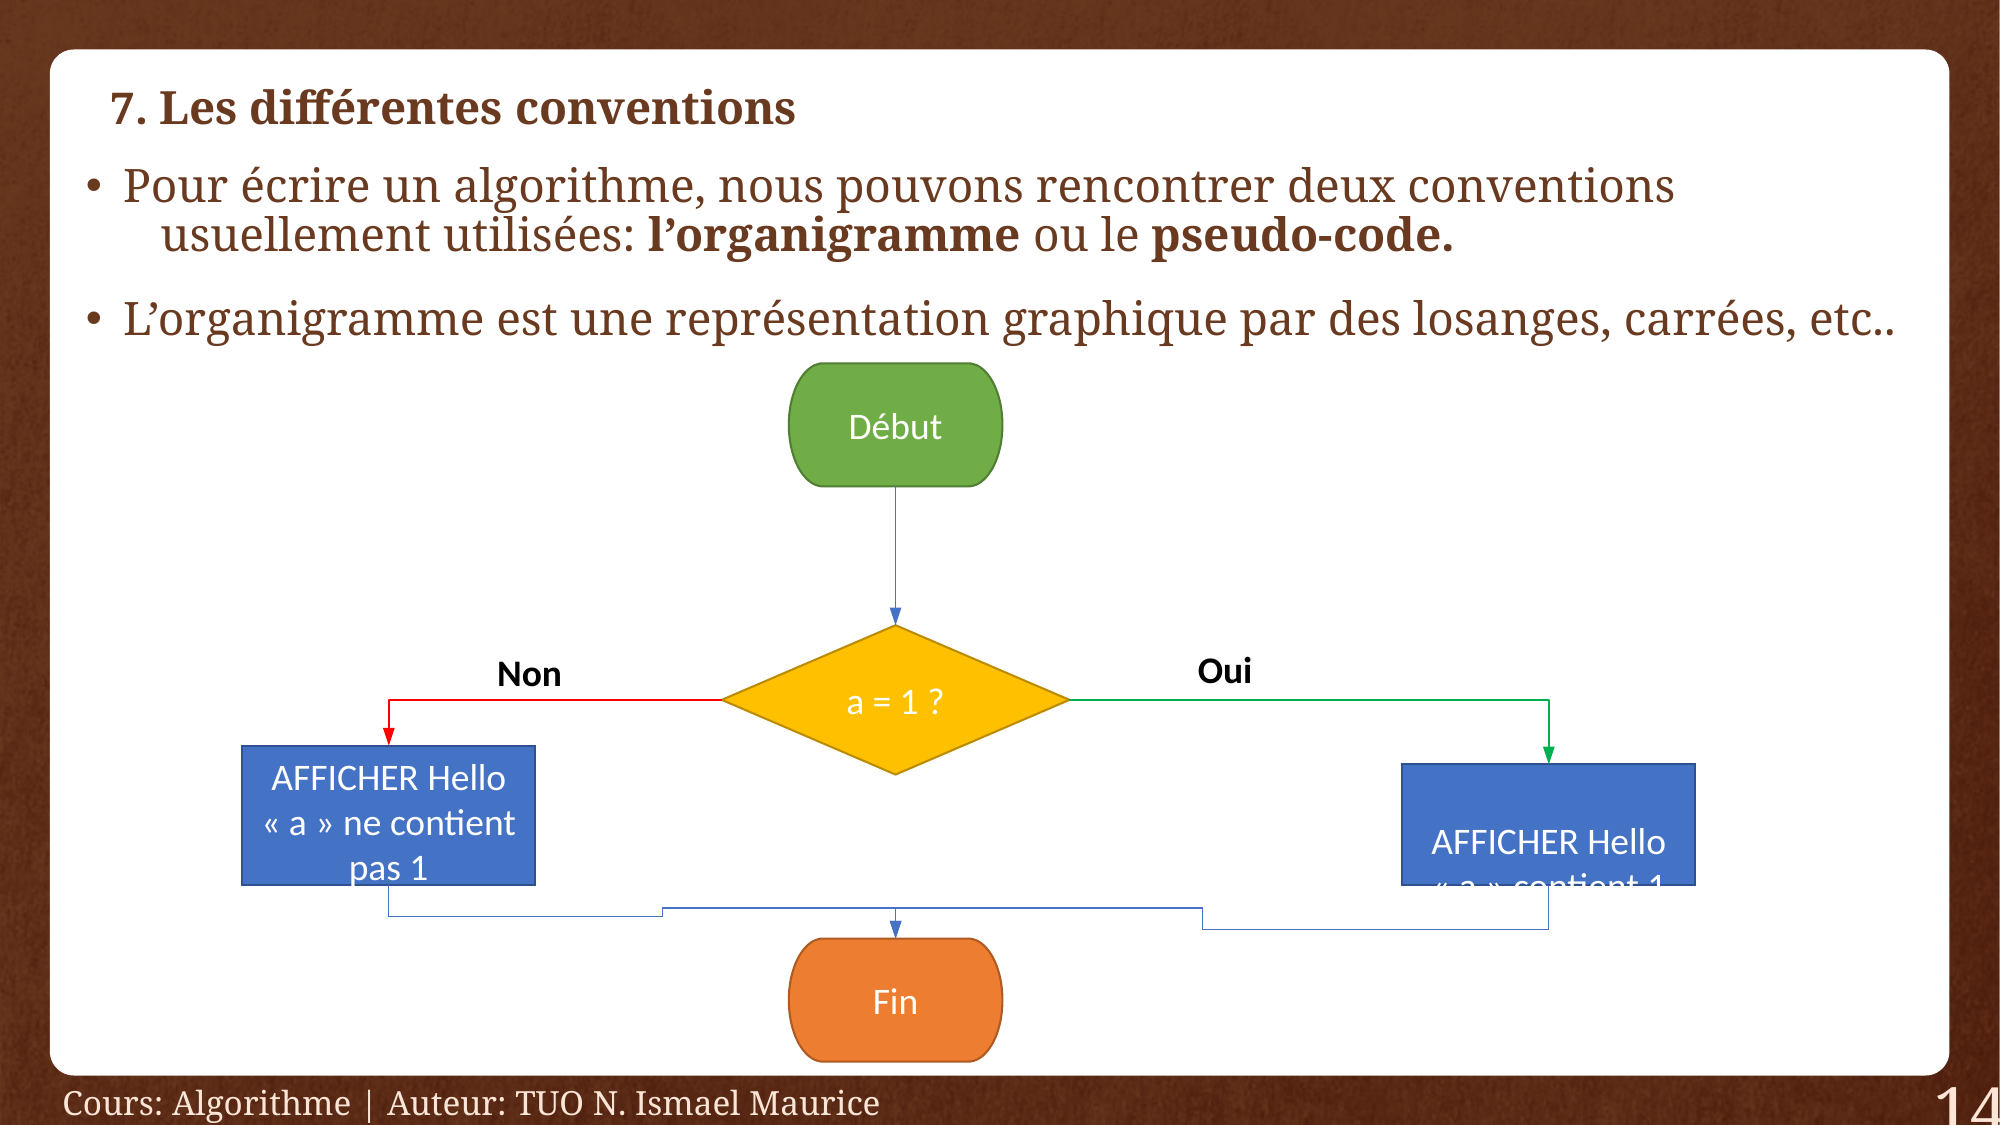

7. Les différentes conventions
# Pour écrire un algorithme, nous pouvons rencontrer deux conventions usuellement utilisées: l’organigramme ou le pseudo-code.
L’organigramme est une représentation graphique par des losanges, carrées, etc..
Début
a = 1 ?
Oui
Non
AFFICHER Hello « a » ne contient pas 1
AFFICHER Hello « a » contient 1
Fin
Cours: Algorithme | Auteur: TUO N. Ismael Maurice